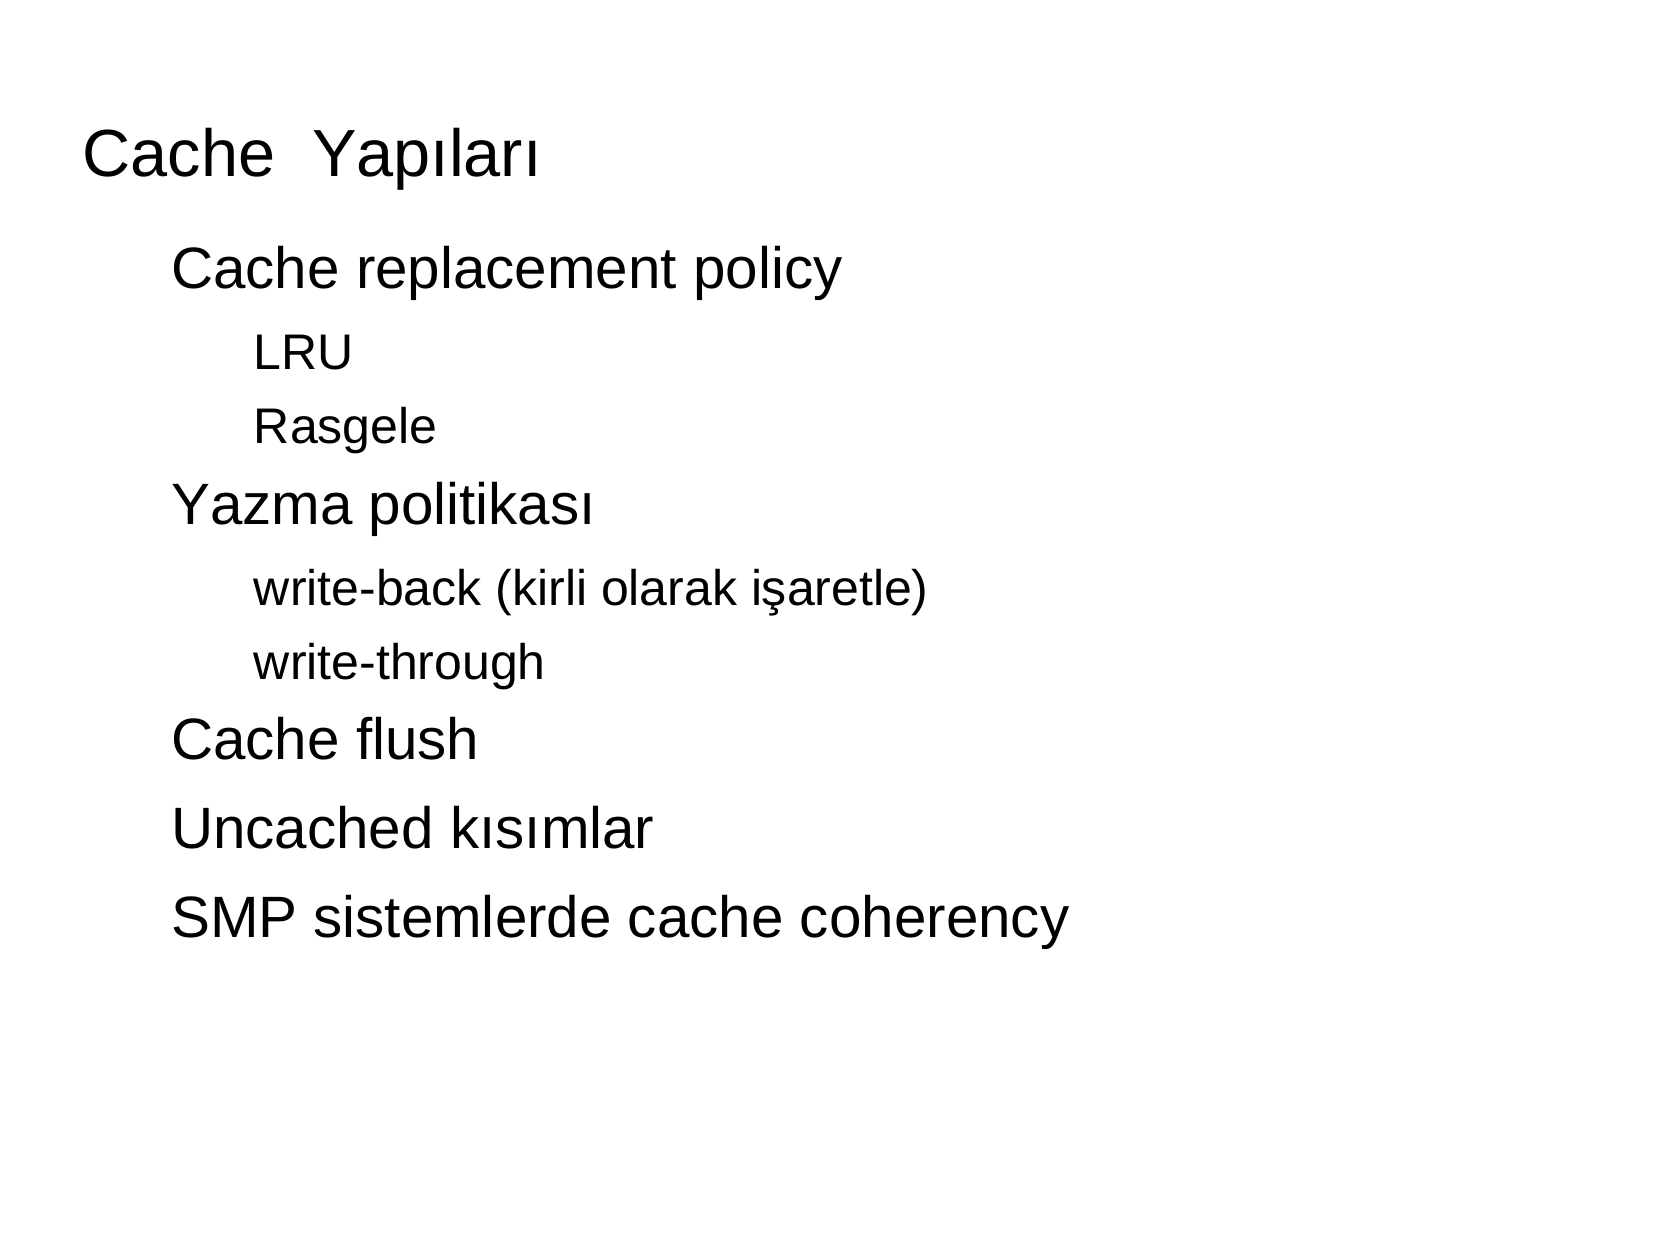

# Cache Yapıları
Cache replacement policy
LRU
Rasgele
Yazma politikası
write-back (kirli olarak işaretle)
write-through
Cache flush
Uncached kısımlar
SMP sistemlerde cache coherency